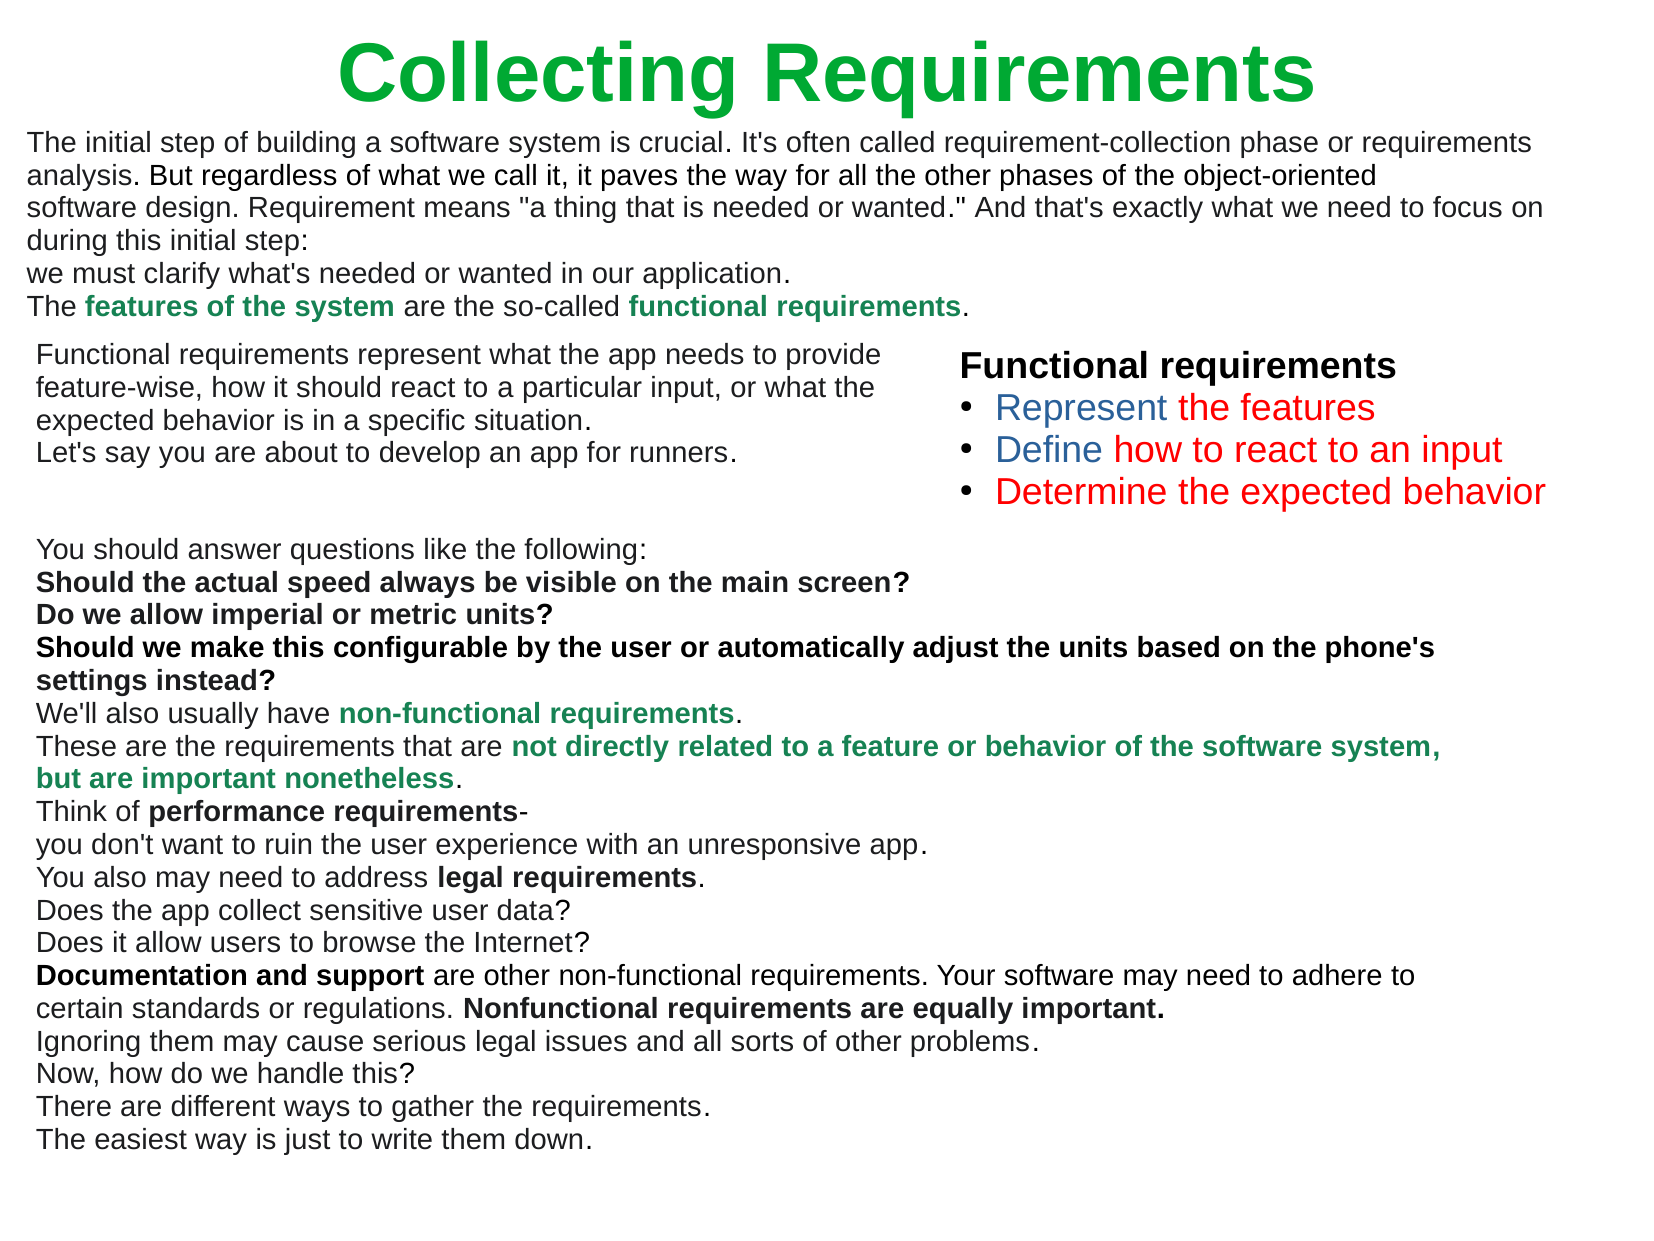

# Collecting Requirements
The initial step of building a software system is crucial. It's often called requirement-collection phase or requirements analysis. But regardless of what we call it, it paves the way for all the other phases of the object-oriented
software design. Requirement means "a thing that is needed or wanted." And that's exactly what we need to focus on during this initial step:
we must clarify what's needed or wanted in our application.
The features of the system are the so-called functional requirements.
Functional requirements represent what the app needs to provide feature-wise, how it should react to a particular input, or what the expected behavior is in a specific situation.
Let's say you are about to develop an app for runners.
Functional requirements
Represent the features
Define how to react to an input
Determine the expected behavior
You should answer questions like the following:
Should the actual speed always be visible on the main screen?
Do we allow imperial or metric units?
Should we make this configurable by the user or automatically adjust the units based on the phone's
settings instead?
We'll also usually have non-functional requirements.
These are the requirements that are not directly related to a feature or behavior of the software system,
but are important nonetheless.
Think of performance requirements-
you don't want to ruin the user experience with an unresponsive app.
You also may need to address legal requirements.
Does the app collect sensitive user data?
Does it allow users to browse the Internet?
Documentation and support are other non-functional requirements. Your software may need to adhere to
certain standards or regulations. Nonfunctional requirements are equally important.
Ignoring them may cause serious legal issues and all sorts of other problems.
Now, how do we handle this?
There are different ways to gather the requirements.
The easiest way is just to write them down.